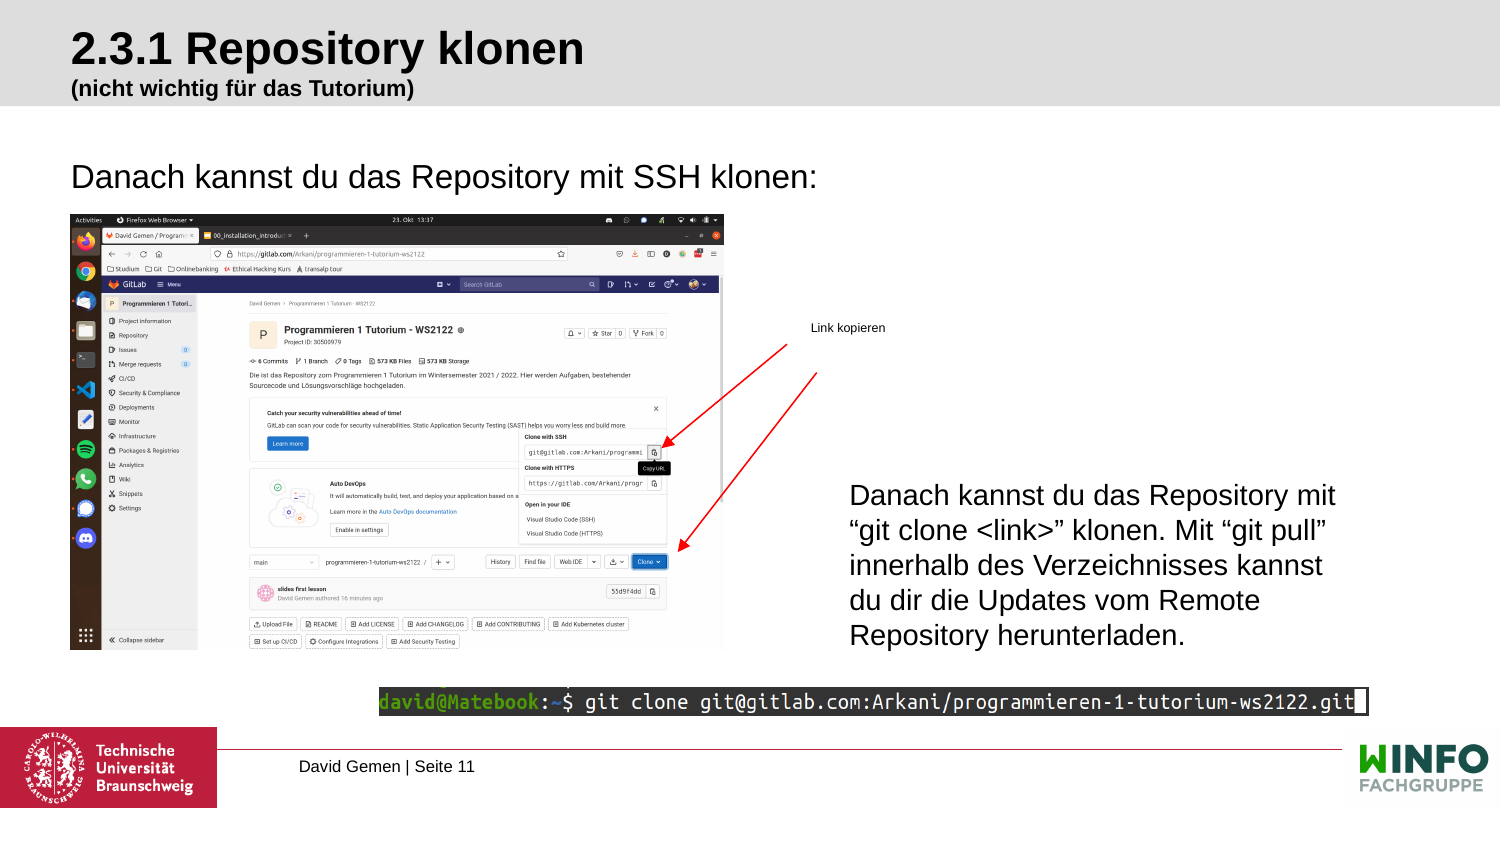

# 2.3.1 Repository klonen
(nicht wichtig für das Tutorium)
Danach kannst du das Repository mit SSH klonen:
Link kopieren
Danach kannst du das Repository mit “git clone <link>” klonen. Mit “git pull” innerhalb des Verzeichnisses kannst du dir die Updates vom Remote Repository herunterladen.